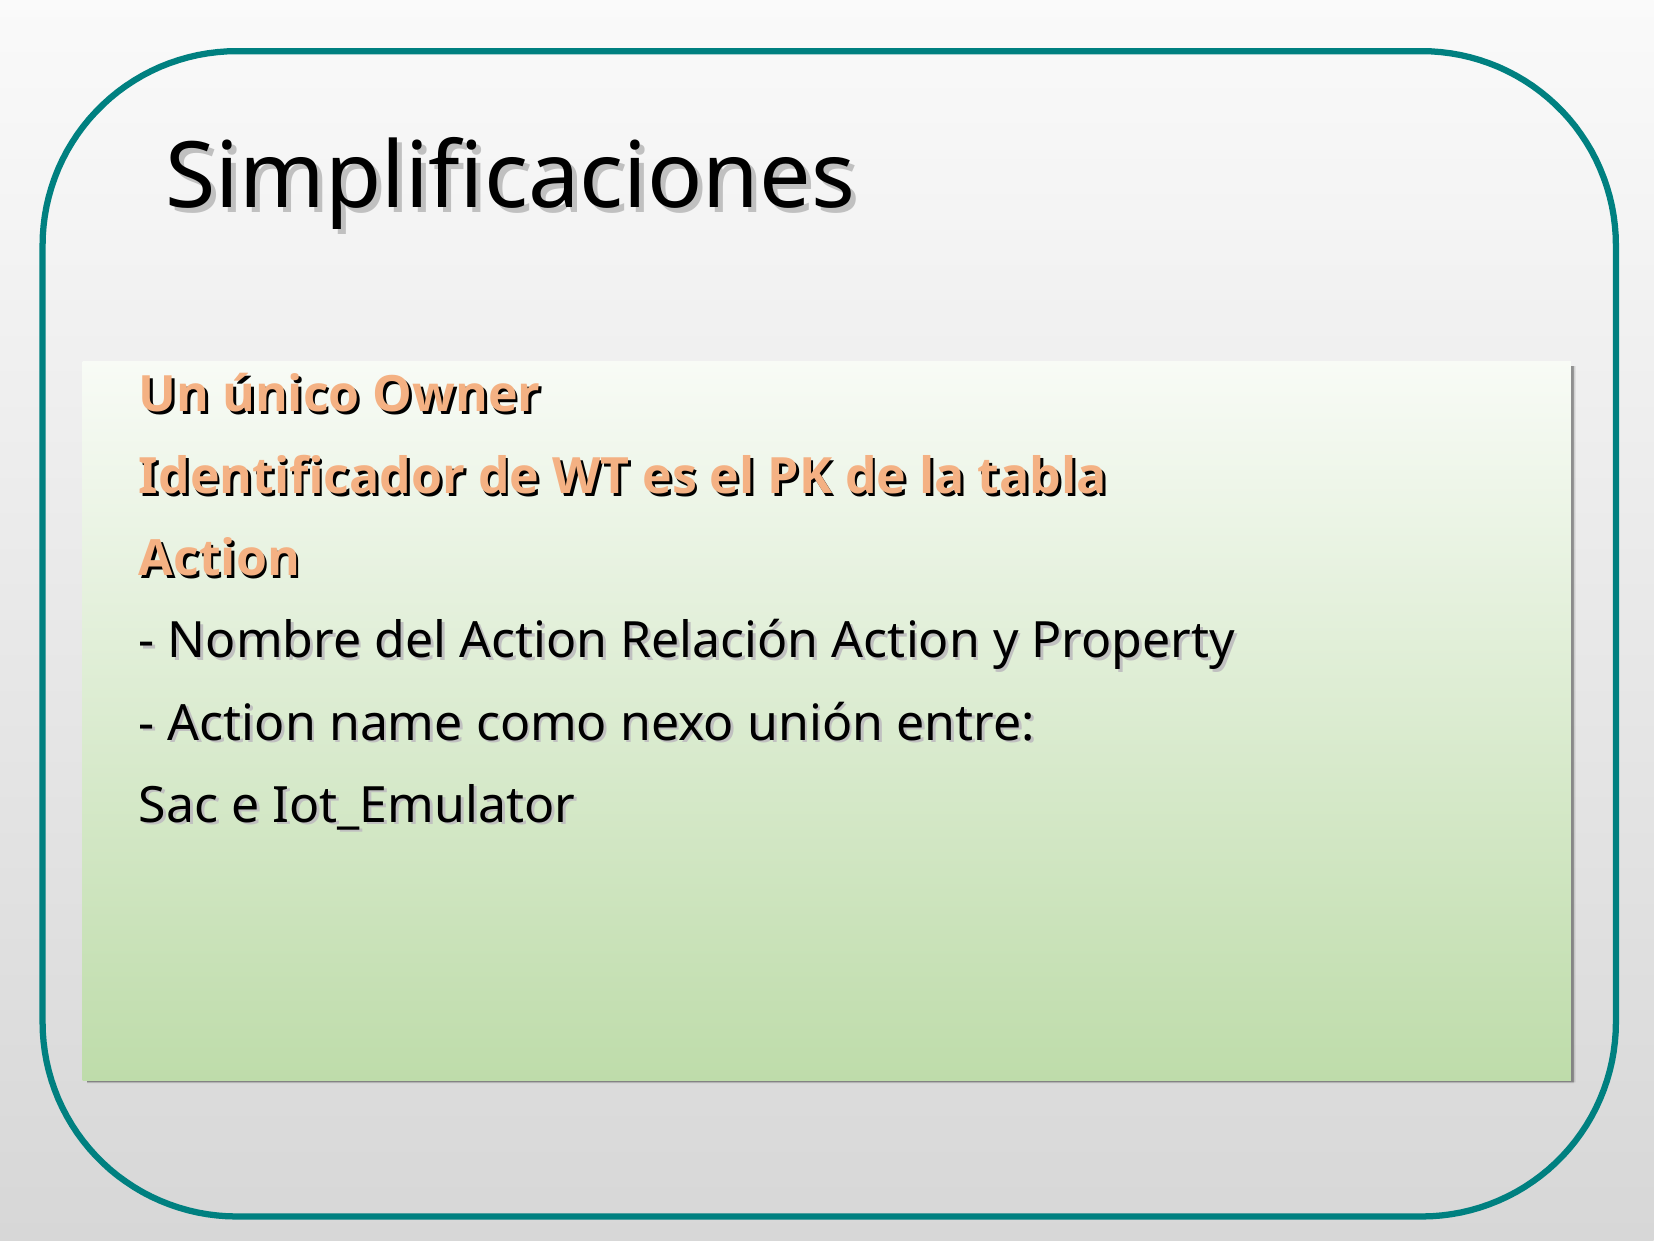

# Simplificaciones
 	Un único Owner
	Identificador de WT es el PK de la tabla
	Action
		- Nombre del Action Relación Action y Property
		- Action name como nexo unión entre:
 			Sac e Iot_Emulator